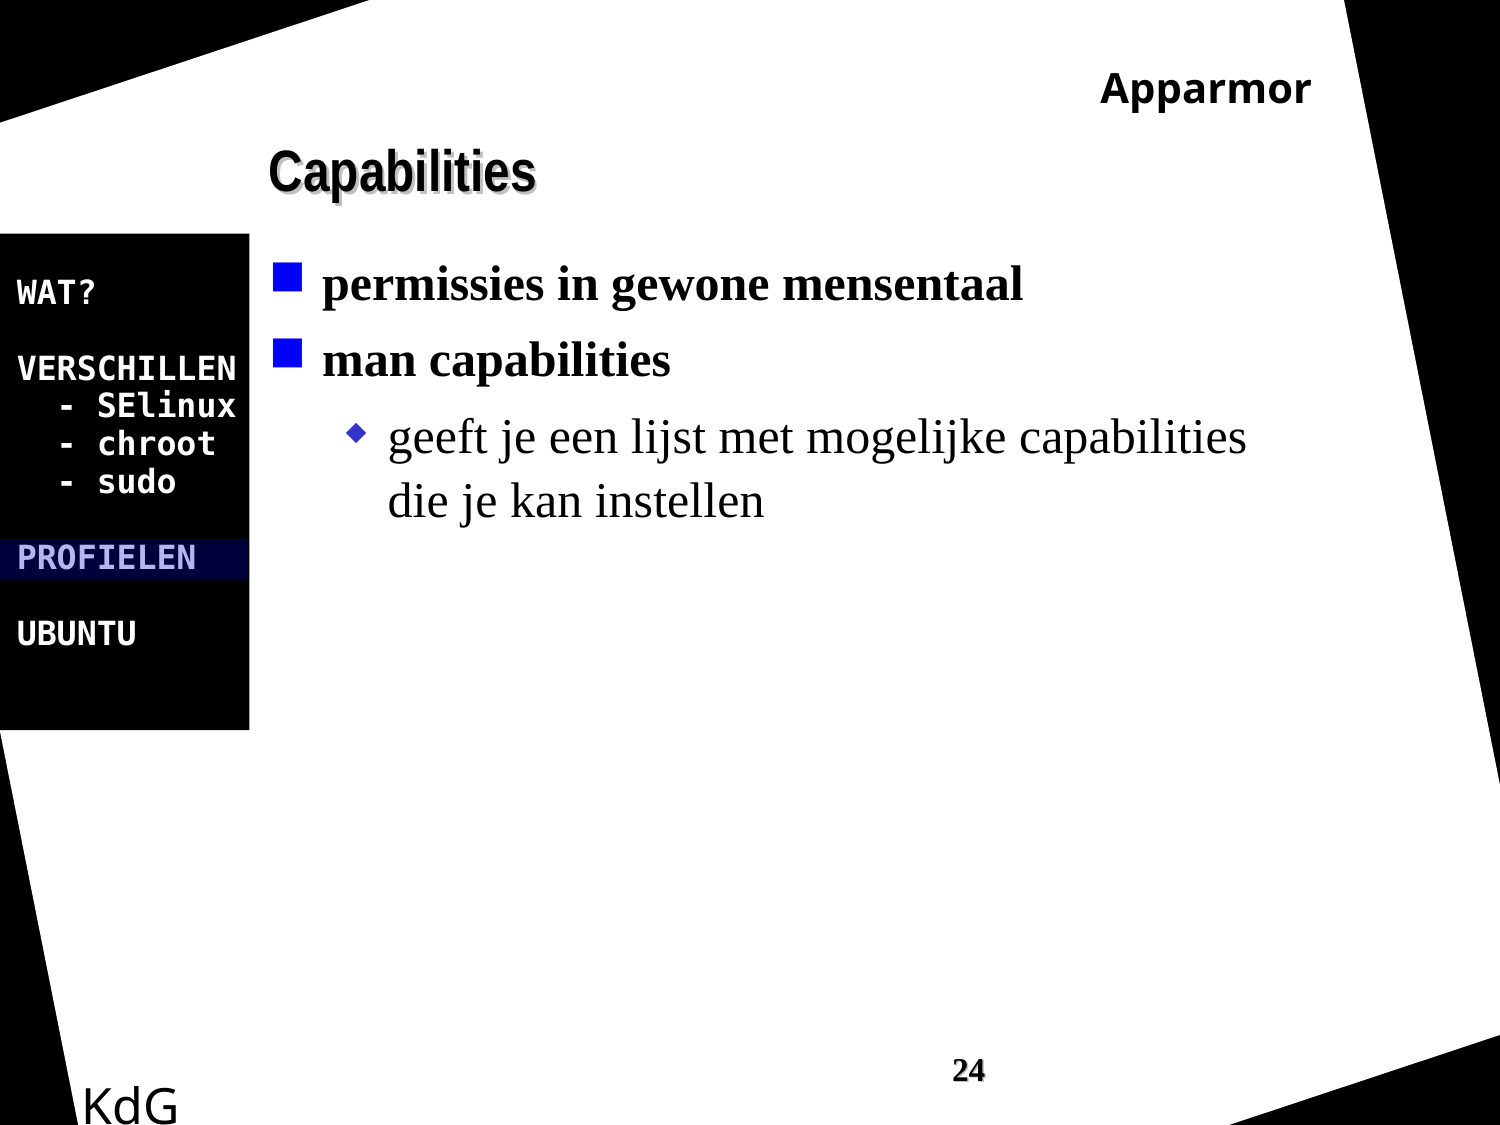

# Capabilities
permissies in gewone mensentaal
man capabilities
geeft je een lijst met mogelijke capabilities
die je kan instellen